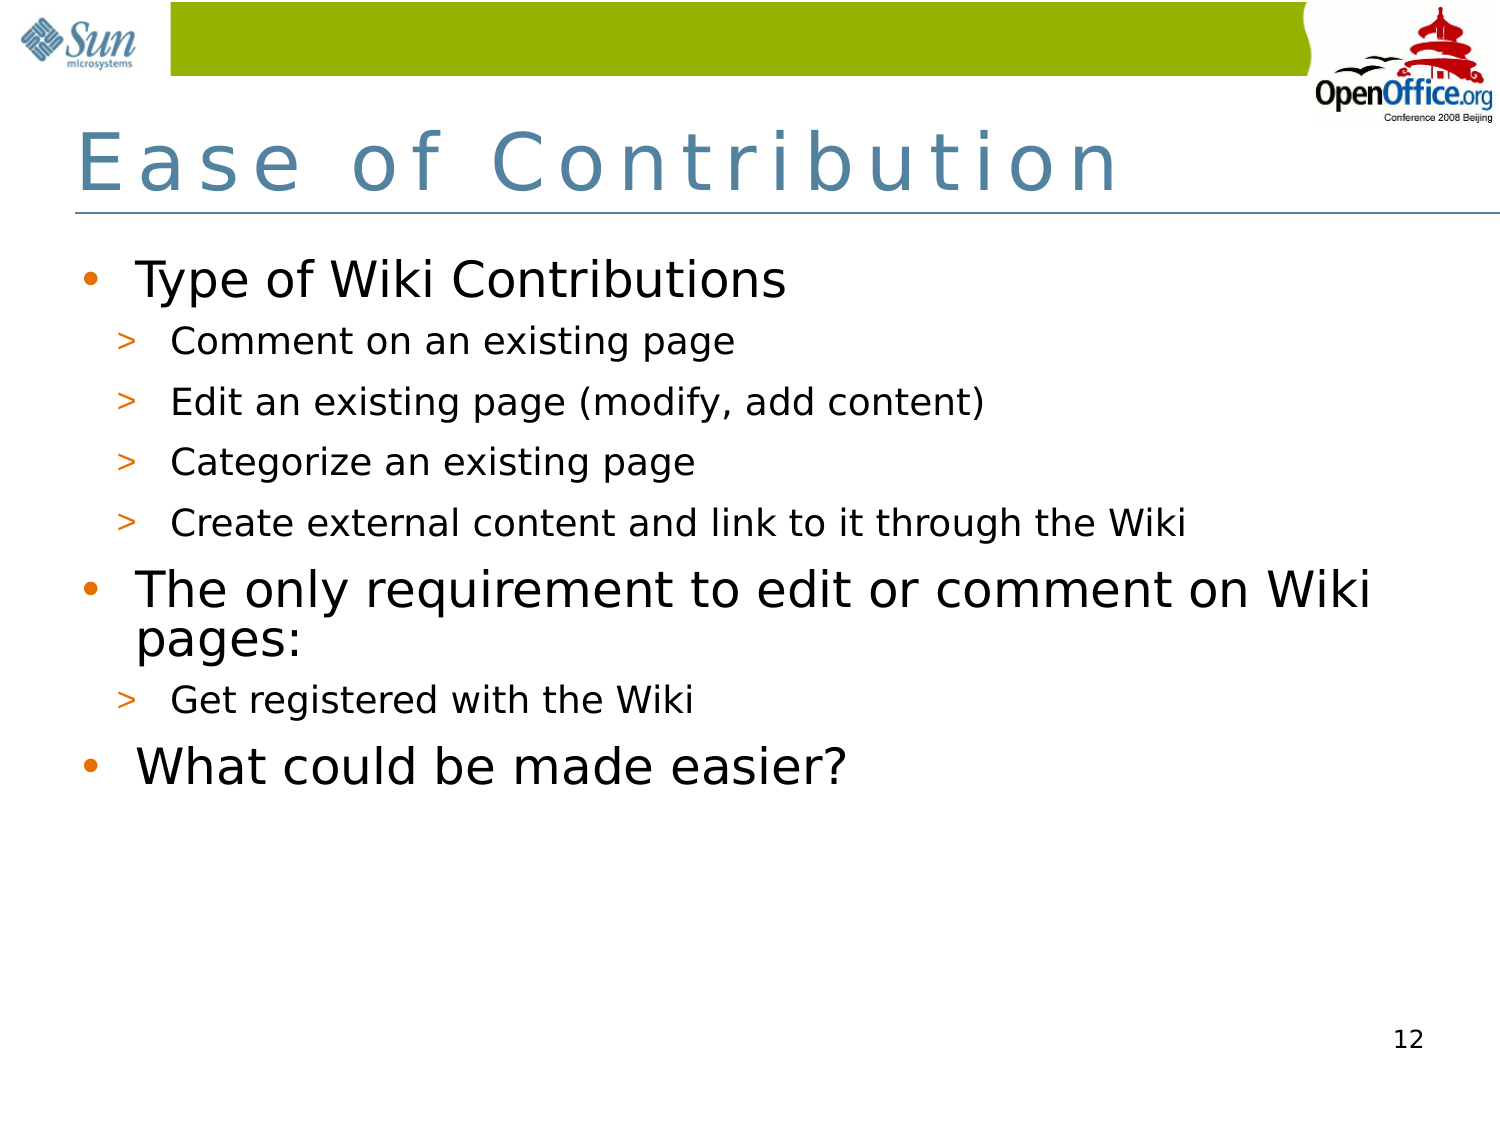

# Ease of Contribution
Type of Wiki Contributions
Comment on an existing page
Edit an existing page (modify, add content)
Categorize an existing page
Create external content and link to it through the Wiki
The only requirement to edit or comment on Wiki pages:
Get registered with the Wiki
What could be made easier?
12